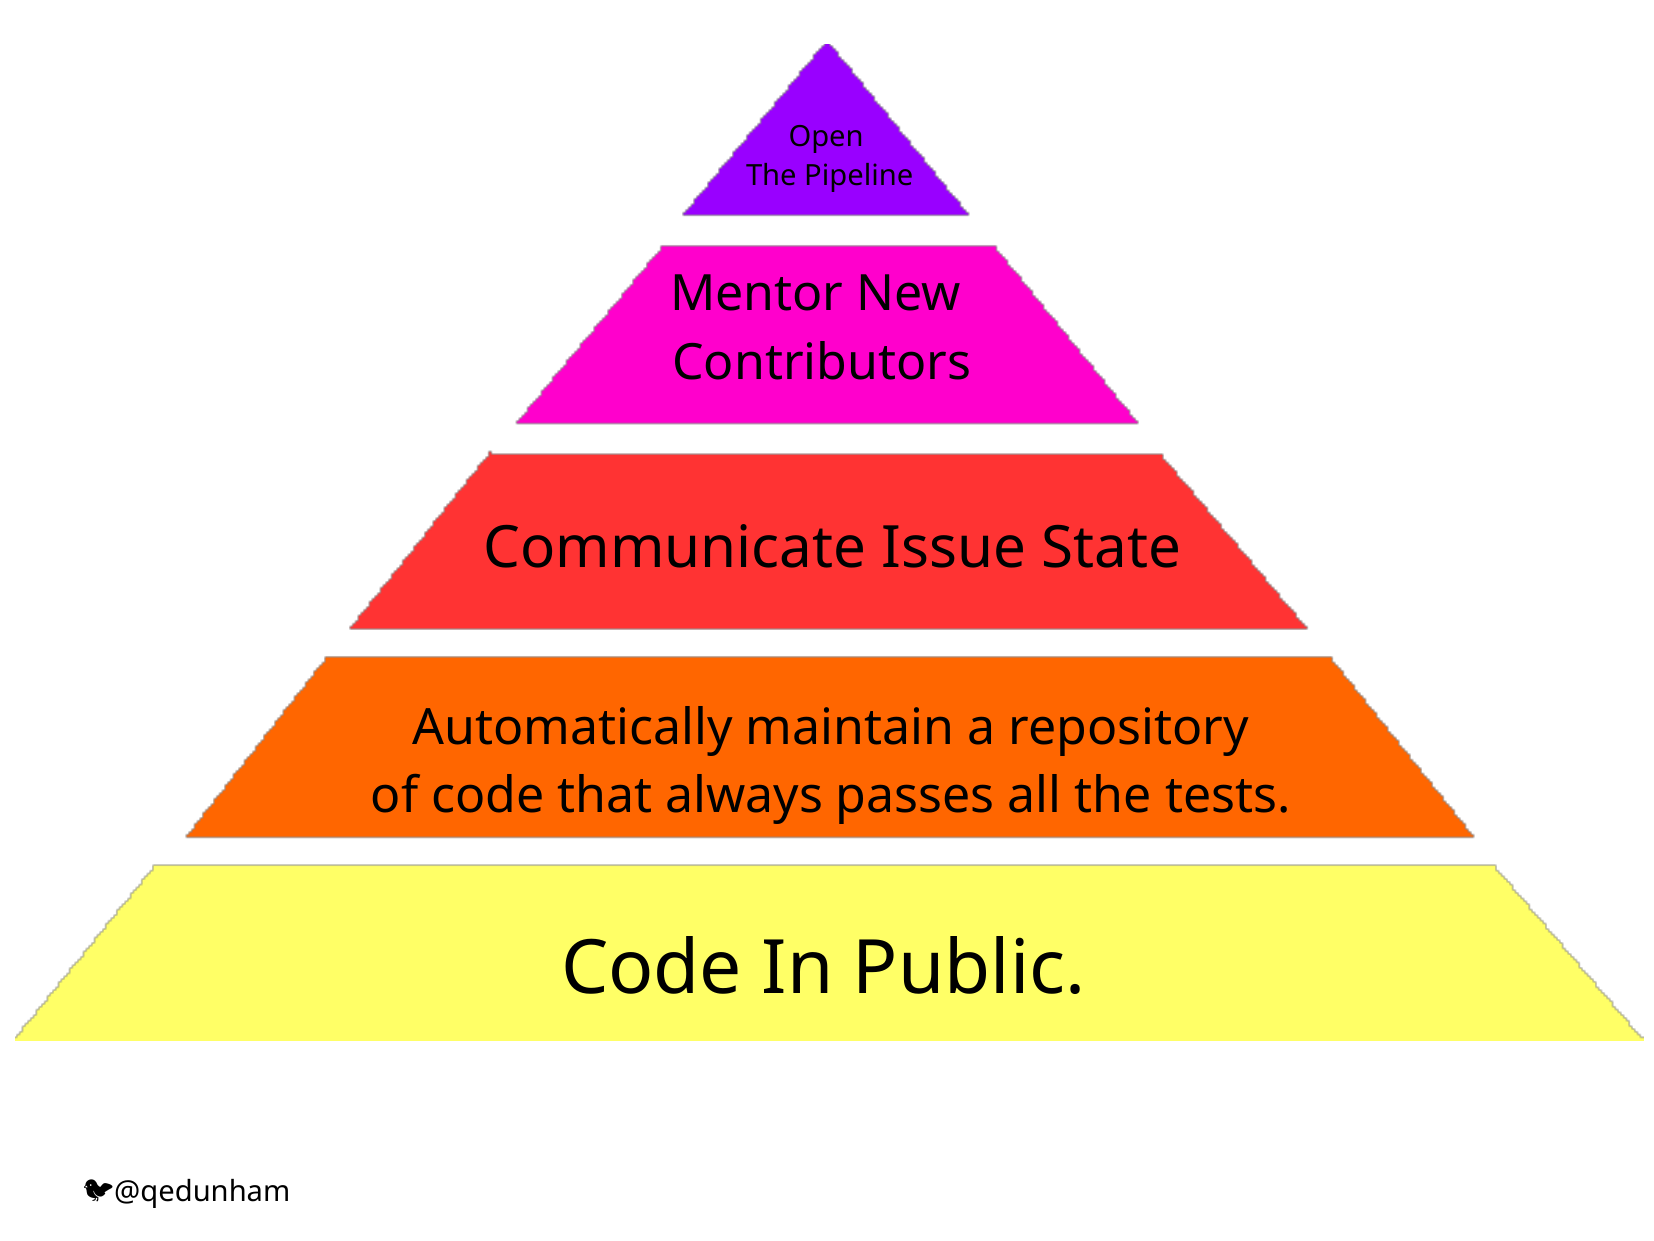

Open
The Pipeline
Mentor New
Contributors
Communicate Issue State
Automatically maintain a repository
of code that always passes all the tests.
Code In Public.